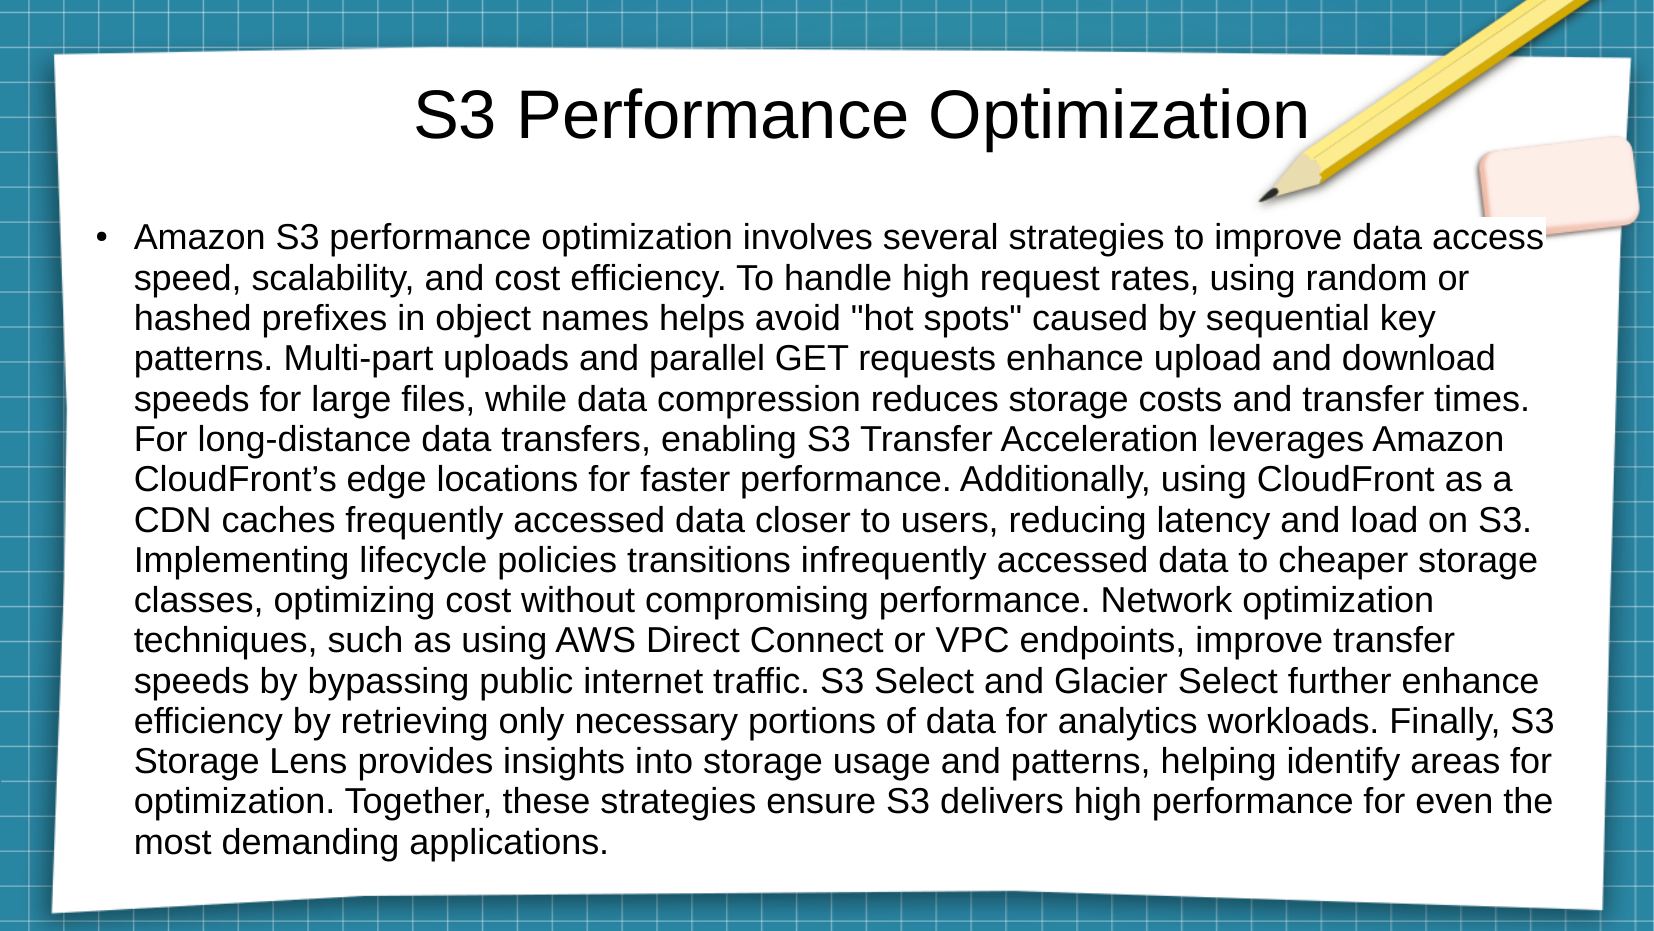

# S3 Performance Optimization
Amazon S3 performance optimization involves several strategies to improve data access speed, scalability, and cost efficiency. To handle high request rates, using random or hashed prefixes in object names helps avoid "hot spots" caused by sequential key patterns. Multi-part uploads and parallel GET requests enhance upload and download speeds for large files, while data compression reduces storage costs and transfer times. For long-distance data transfers, enabling S3 Transfer Acceleration leverages Amazon CloudFront’s edge locations for faster performance. Additionally, using CloudFront as a CDN caches frequently accessed data closer to users, reducing latency and load on S3. Implementing lifecycle policies transitions infrequently accessed data to cheaper storage classes, optimizing cost without compromising performance. Network optimization techniques, such as using AWS Direct Connect or VPC endpoints, improve transfer speeds by bypassing public internet traffic. S3 Select and Glacier Select further enhance efficiency by retrieving only necessary portions of data for analytics workloads. Finally, S3 Storage Lens provides insights into storage usage and patterns, helping identify areas for optimization. Together, these strategies ensure S3 delivers high performance for even the most demanding applications.